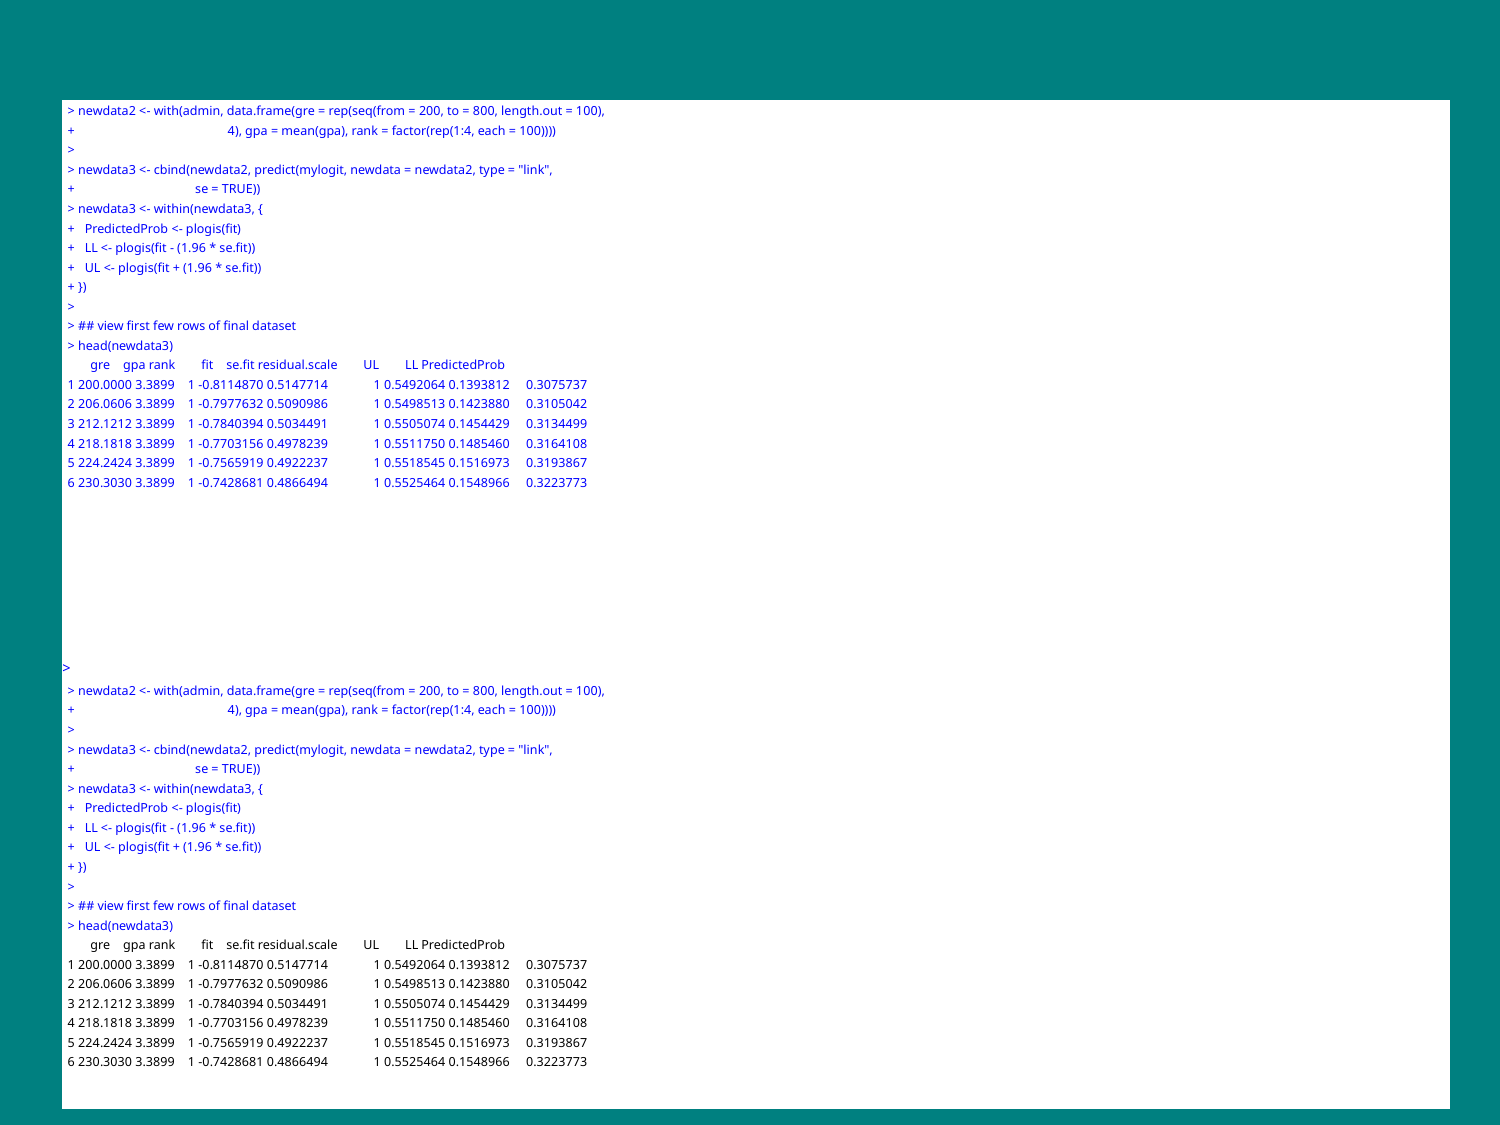

| > newdata2 <- with(admin, data.frame(gre = rep(seq(from = 200, to = 800, length.out = 100), + 4), gpa = mean(gpa), rank = factor(rep(1:4, each = 100)))) > > newdata3 <- cbind(newdata2, predict(mylogit, newdata = newdata2, type = "link", + se = TRUE)) > newdata3 <- within(newdata3, { + PredictedProb <- plogis(fit) + LL <- plogis(fit - (1.96 \* se.fit)) + UL <- plogis(fit + (1.96 \* se.fit)) + }) > > ## view first few rows of final dataset > head(newdata3) gre gpa rank fit se.fit residual.scale UL LL PredictedProb 1 200.0000 3.3899 1 -0.8114870 0.5147714 1 0.5492064 0.1393812 0.3075737 2 206.0606 3.3899 1 -0.7977632 0.5090986 1 0.5498513 0.1423880 0.3105042 3 212.1212 3.3899 1 -0.7840394 0.5034491 1 0.5505074 0.1454429 0.3134499 4 218.1818 3.3899 1 -0.7703156 0.4978239 1 0.5511750 0.1485460 0.3164108 5 224.2424 3.3899 1 -0.7565919 0.4922237 1 0.5518545 0.1516973 0.3193867 6 230.3030 3.3899 1 -0.7428681 0.4866494 1 0.5525464 0.1548966 0.3223773 |
| --- |
| |
| |
| > |
| > newdata2 <- with(admin, data.frame(gre = rep(seq(from = 200, to = 800, length.out = 100), + 4), gpa = mean(gpa), rank = factor(rep(1:4, each = 100)))) > > newdata3 <- cbind(newdata2, predict(mylogit, newdata = newdata2, type = "link", + se = TRUE)) > newdata3 <- within(newdata3, { + PredictedProb <- plogis(fit) + LL <- plogis(fit - (1.96 \* se.fit)) + UL <- plogis(fit + (1.96 \* se.fit)) + }) > > ## view first few rows of final dataset > head(newdata3) gre gpa rank fit se.fit residual.scale UL LL PredictedProb 1 200.0000 3.3899 1 -0.8114870 0.5147714 1 0.5492064 0.1393812 0.3075737 2 206.0606 3.3899 1 -0.7977632 0.5090986 1 0.5498513 0.1423880 0.3105042 3 212.1212 3.3899 1 -0.7840394 0.5034491 1 0.5505074 0.1454429 0.3134499 4 218.1818 3.3899 1 -0.7703156 0.4978239 1 0.5511750 0.1485460 0.3164108 5 224.2424 3.3899 1 -0.7565919 0.4922237 1 0.5518545 0.1516973 0.3193867 6 230.3030 3.3899 1 -0.7428681 0.4866494 1 0.5525464 0.1548966 0.3223773 |